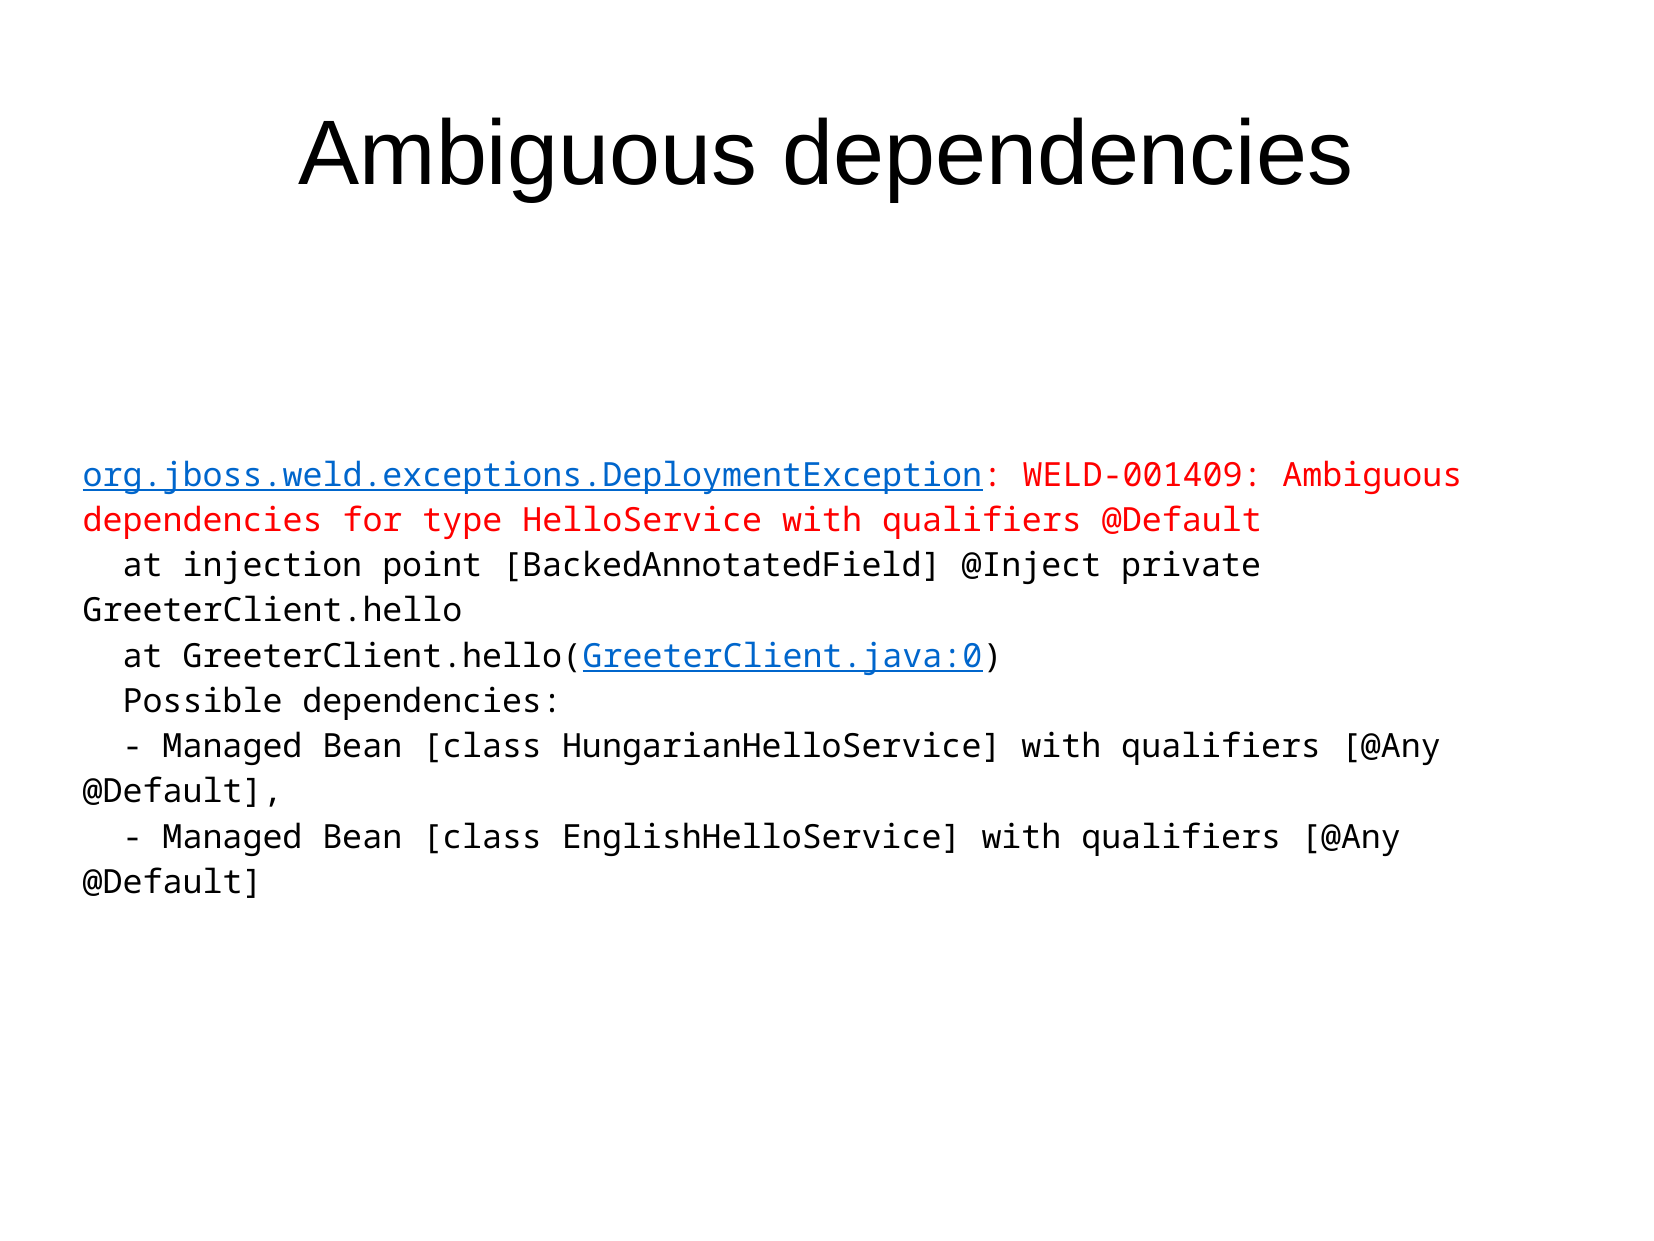

# Ambiguous dependencies
org.jboss.weld.exceptions.DeploymentException: WELD-001409: Ambiguous dependencies for type HelloService with qualifiers @Default
 at injection point [BackedAnnotatedField] @Inject private GreeterClient.hello
 at GreeterClient.hello(GreeterClient.java:0)
 Possible dependencies:
 - Managed Bean [class HungarianHelloService] with qualifiers [@Any @Default],
 - Managed Bean [class EnglishHelloService] with qualifiers [@Any @Default]